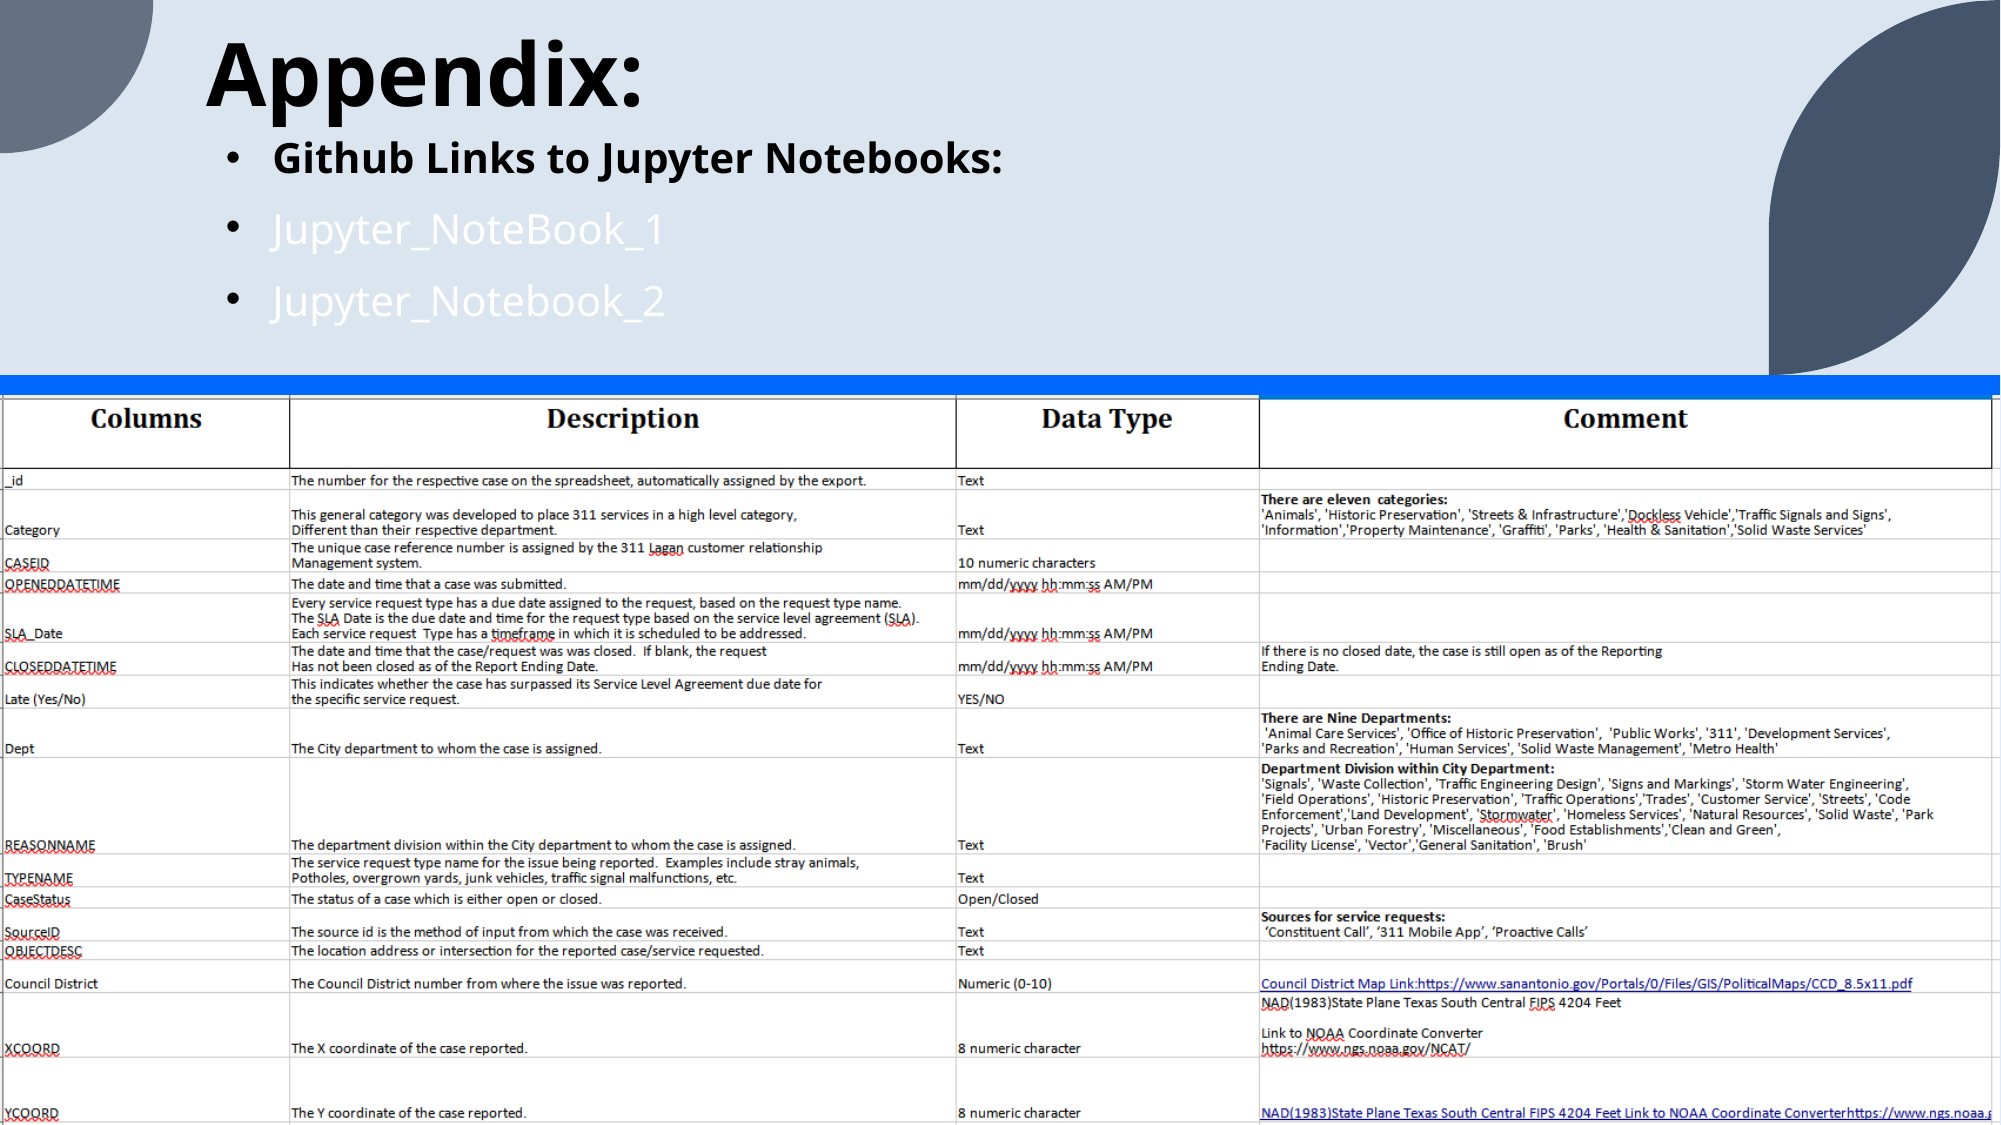

# Appendix:
Github Links to Jupyter Notebooks:
Jupyter_NoteBook_1
Jupyter_Notebook_2